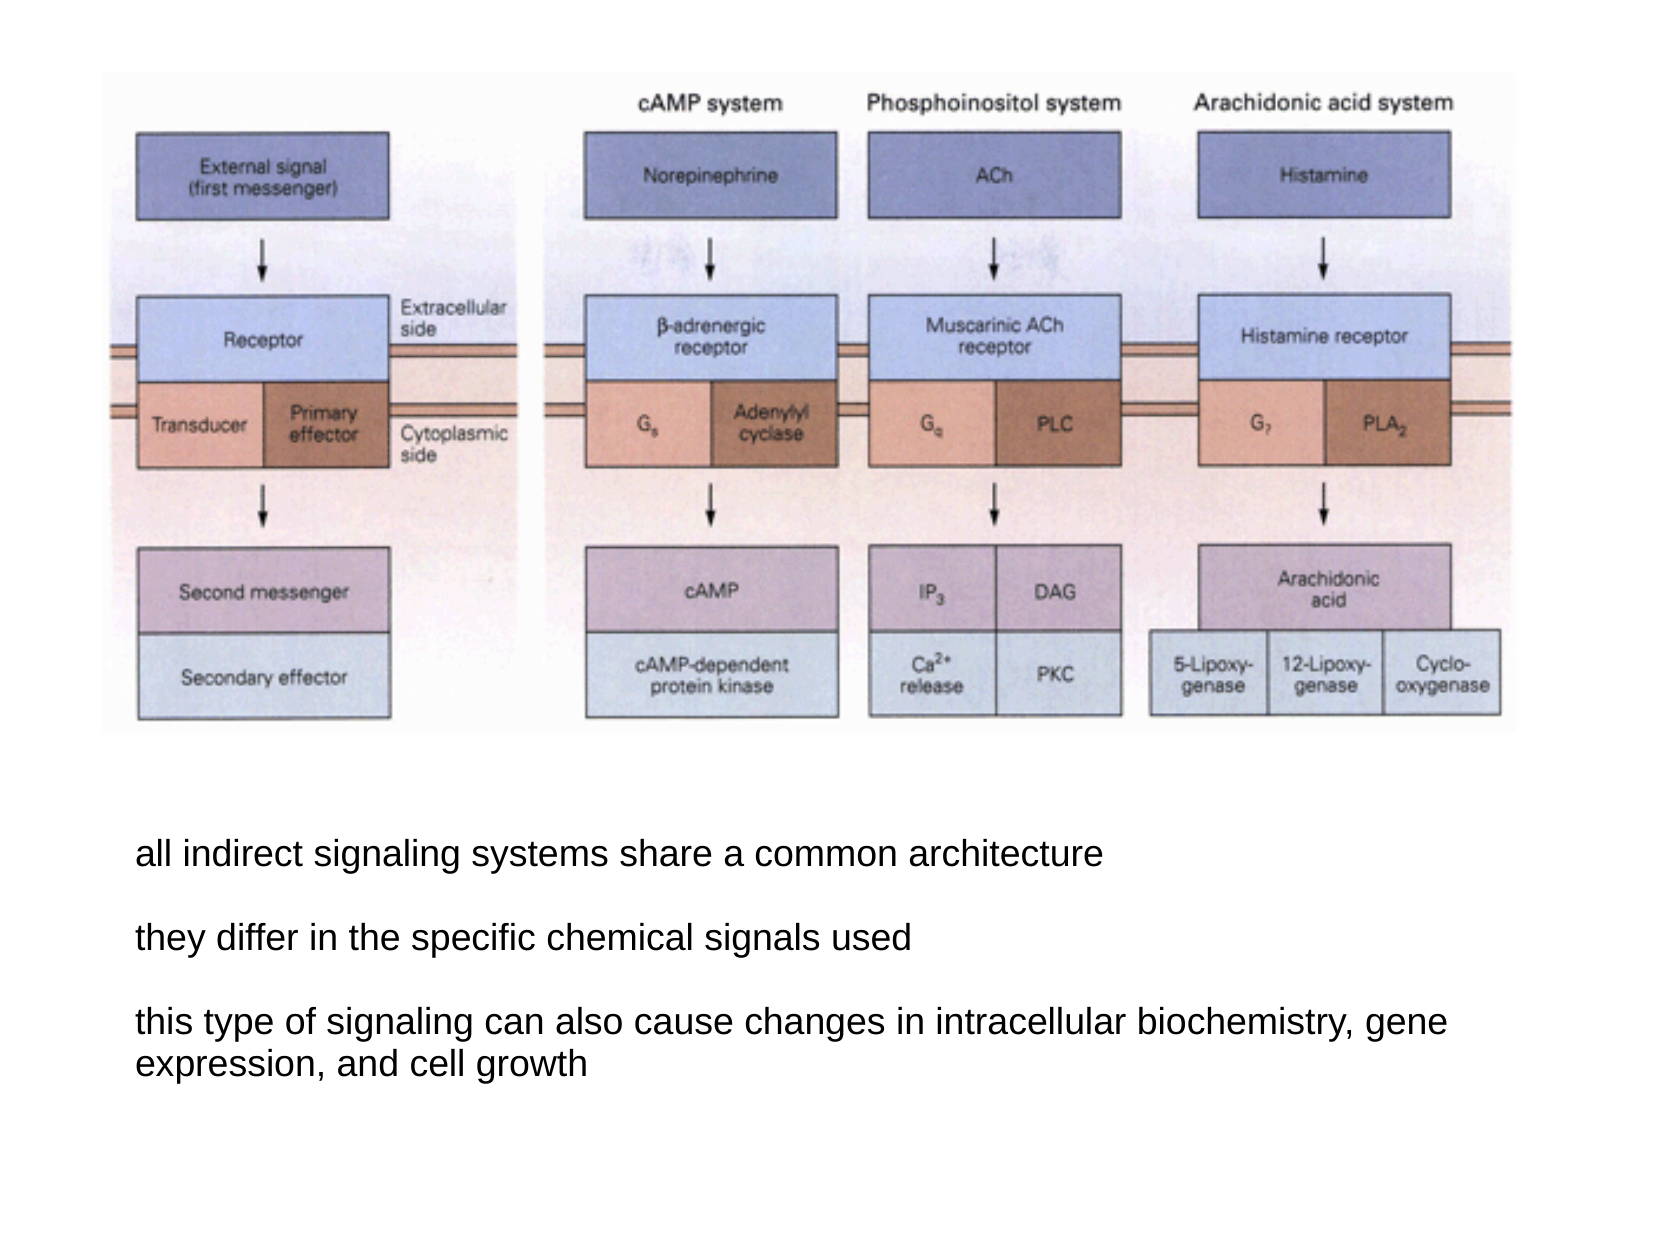

all indirect signaling systems share a common architecture
they differ in the specific chemical signals used
this type of signaling can also cause changes in intracellular biochemistry, gene expression, and cell growth